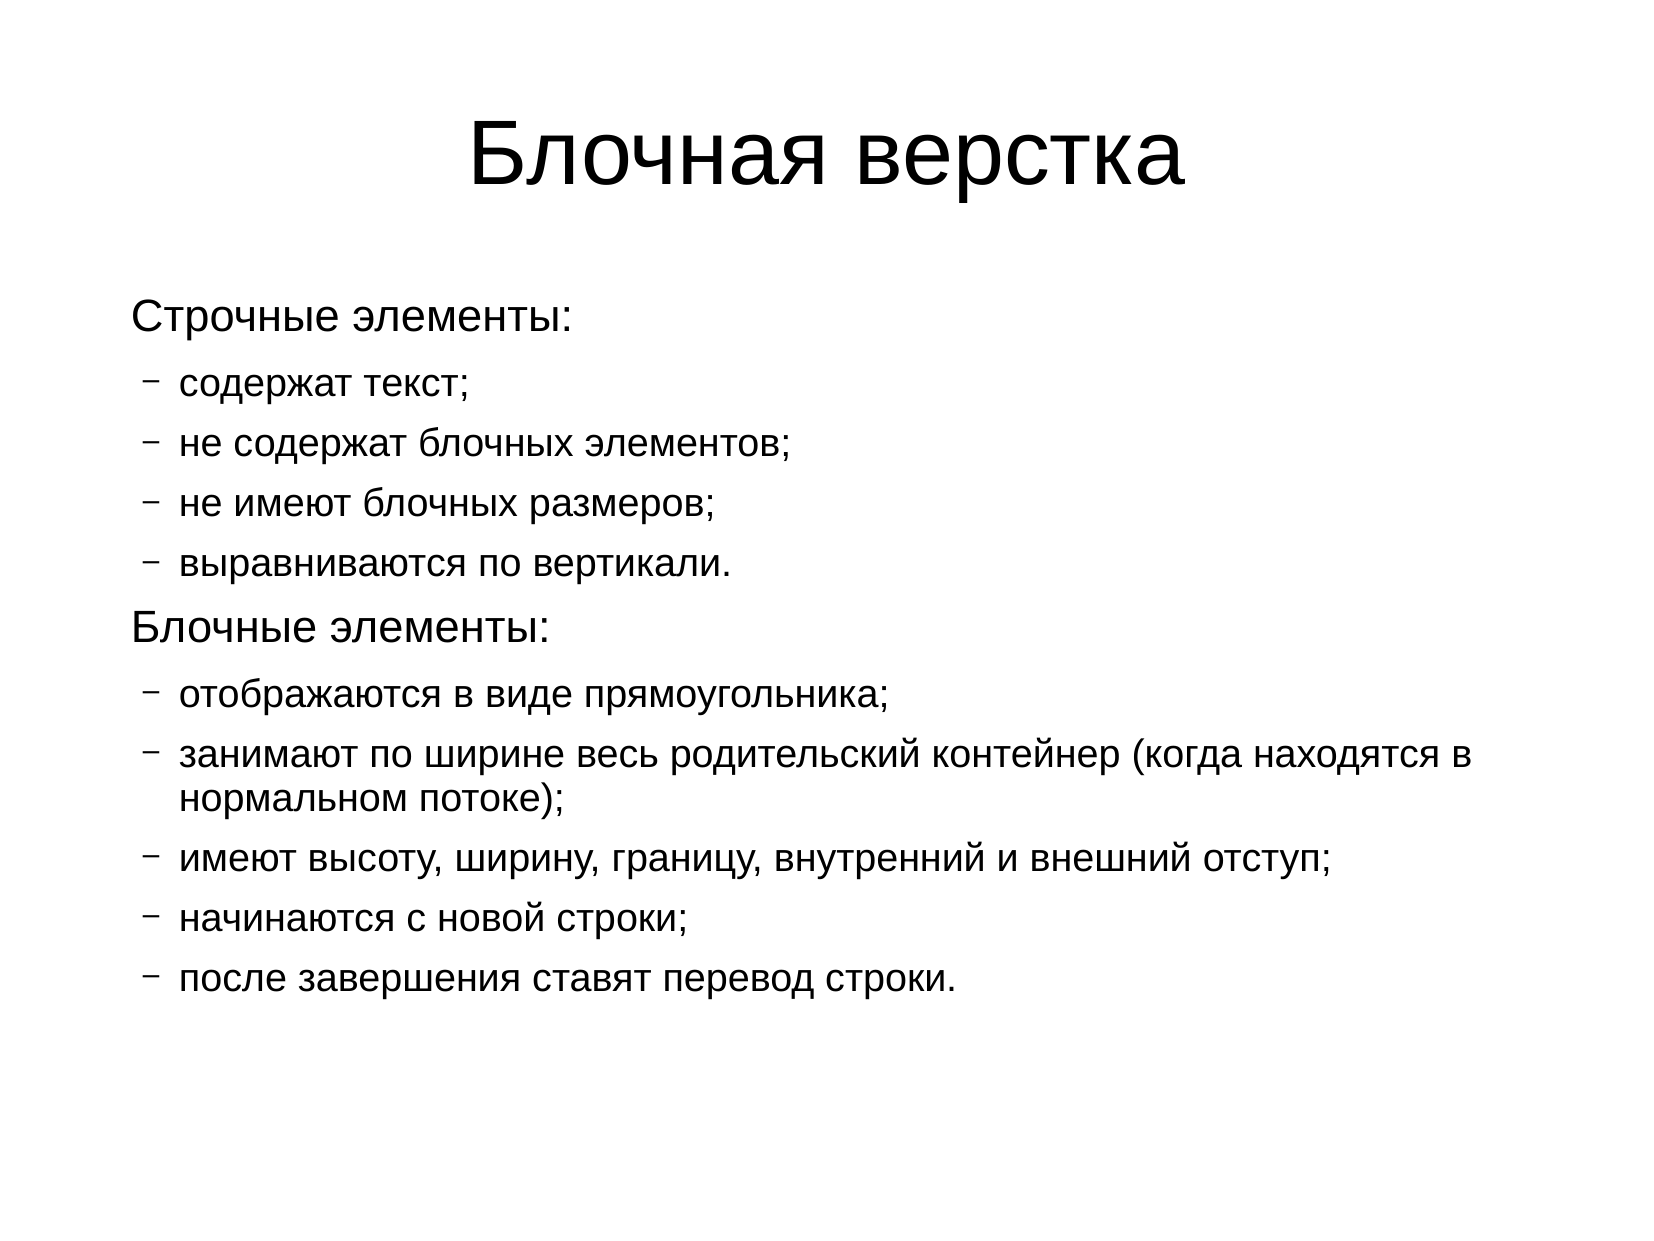

# Блочная верстка
Строчные элементы:
содержат текст;
не содержат блочных элементов;
не имеют блочных размеров;
выравниваются по вертикали.
Блочные элементы:
отображаются в виде прямоугольника;
занимают по ширине весь родительский контейнер (когда находятся в нормальном потоке);
имеют высоту, ширину, границу, внутренний и внешний отступ;
начинаются с новой строки;
после завершения ставят перевод строки.